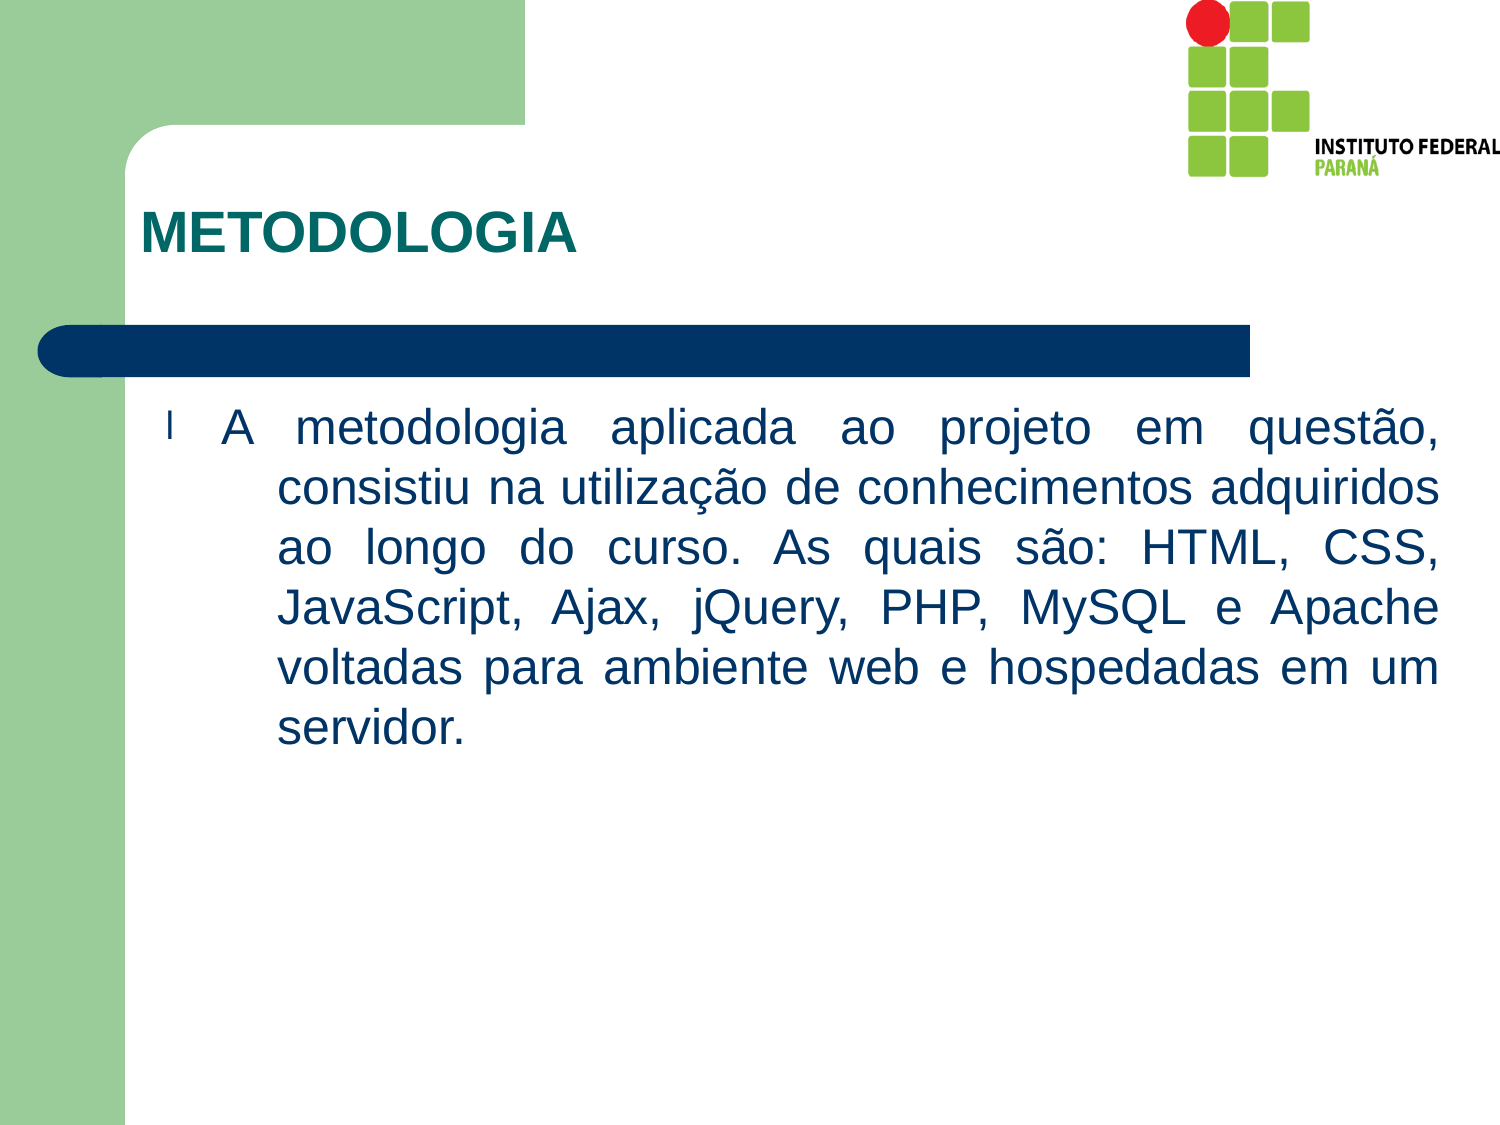

# METODOLOGIA
A metodologia aplicada ao projeto em questão, consistiu na utilização de conhecimentos adquiridos ao longo do curso. As quais são: HTML, CSS, JavaScript, Ajax, jQuery, PHP, MySQL e Apache voltadas para ambiente web e hospedadas em um servidor.